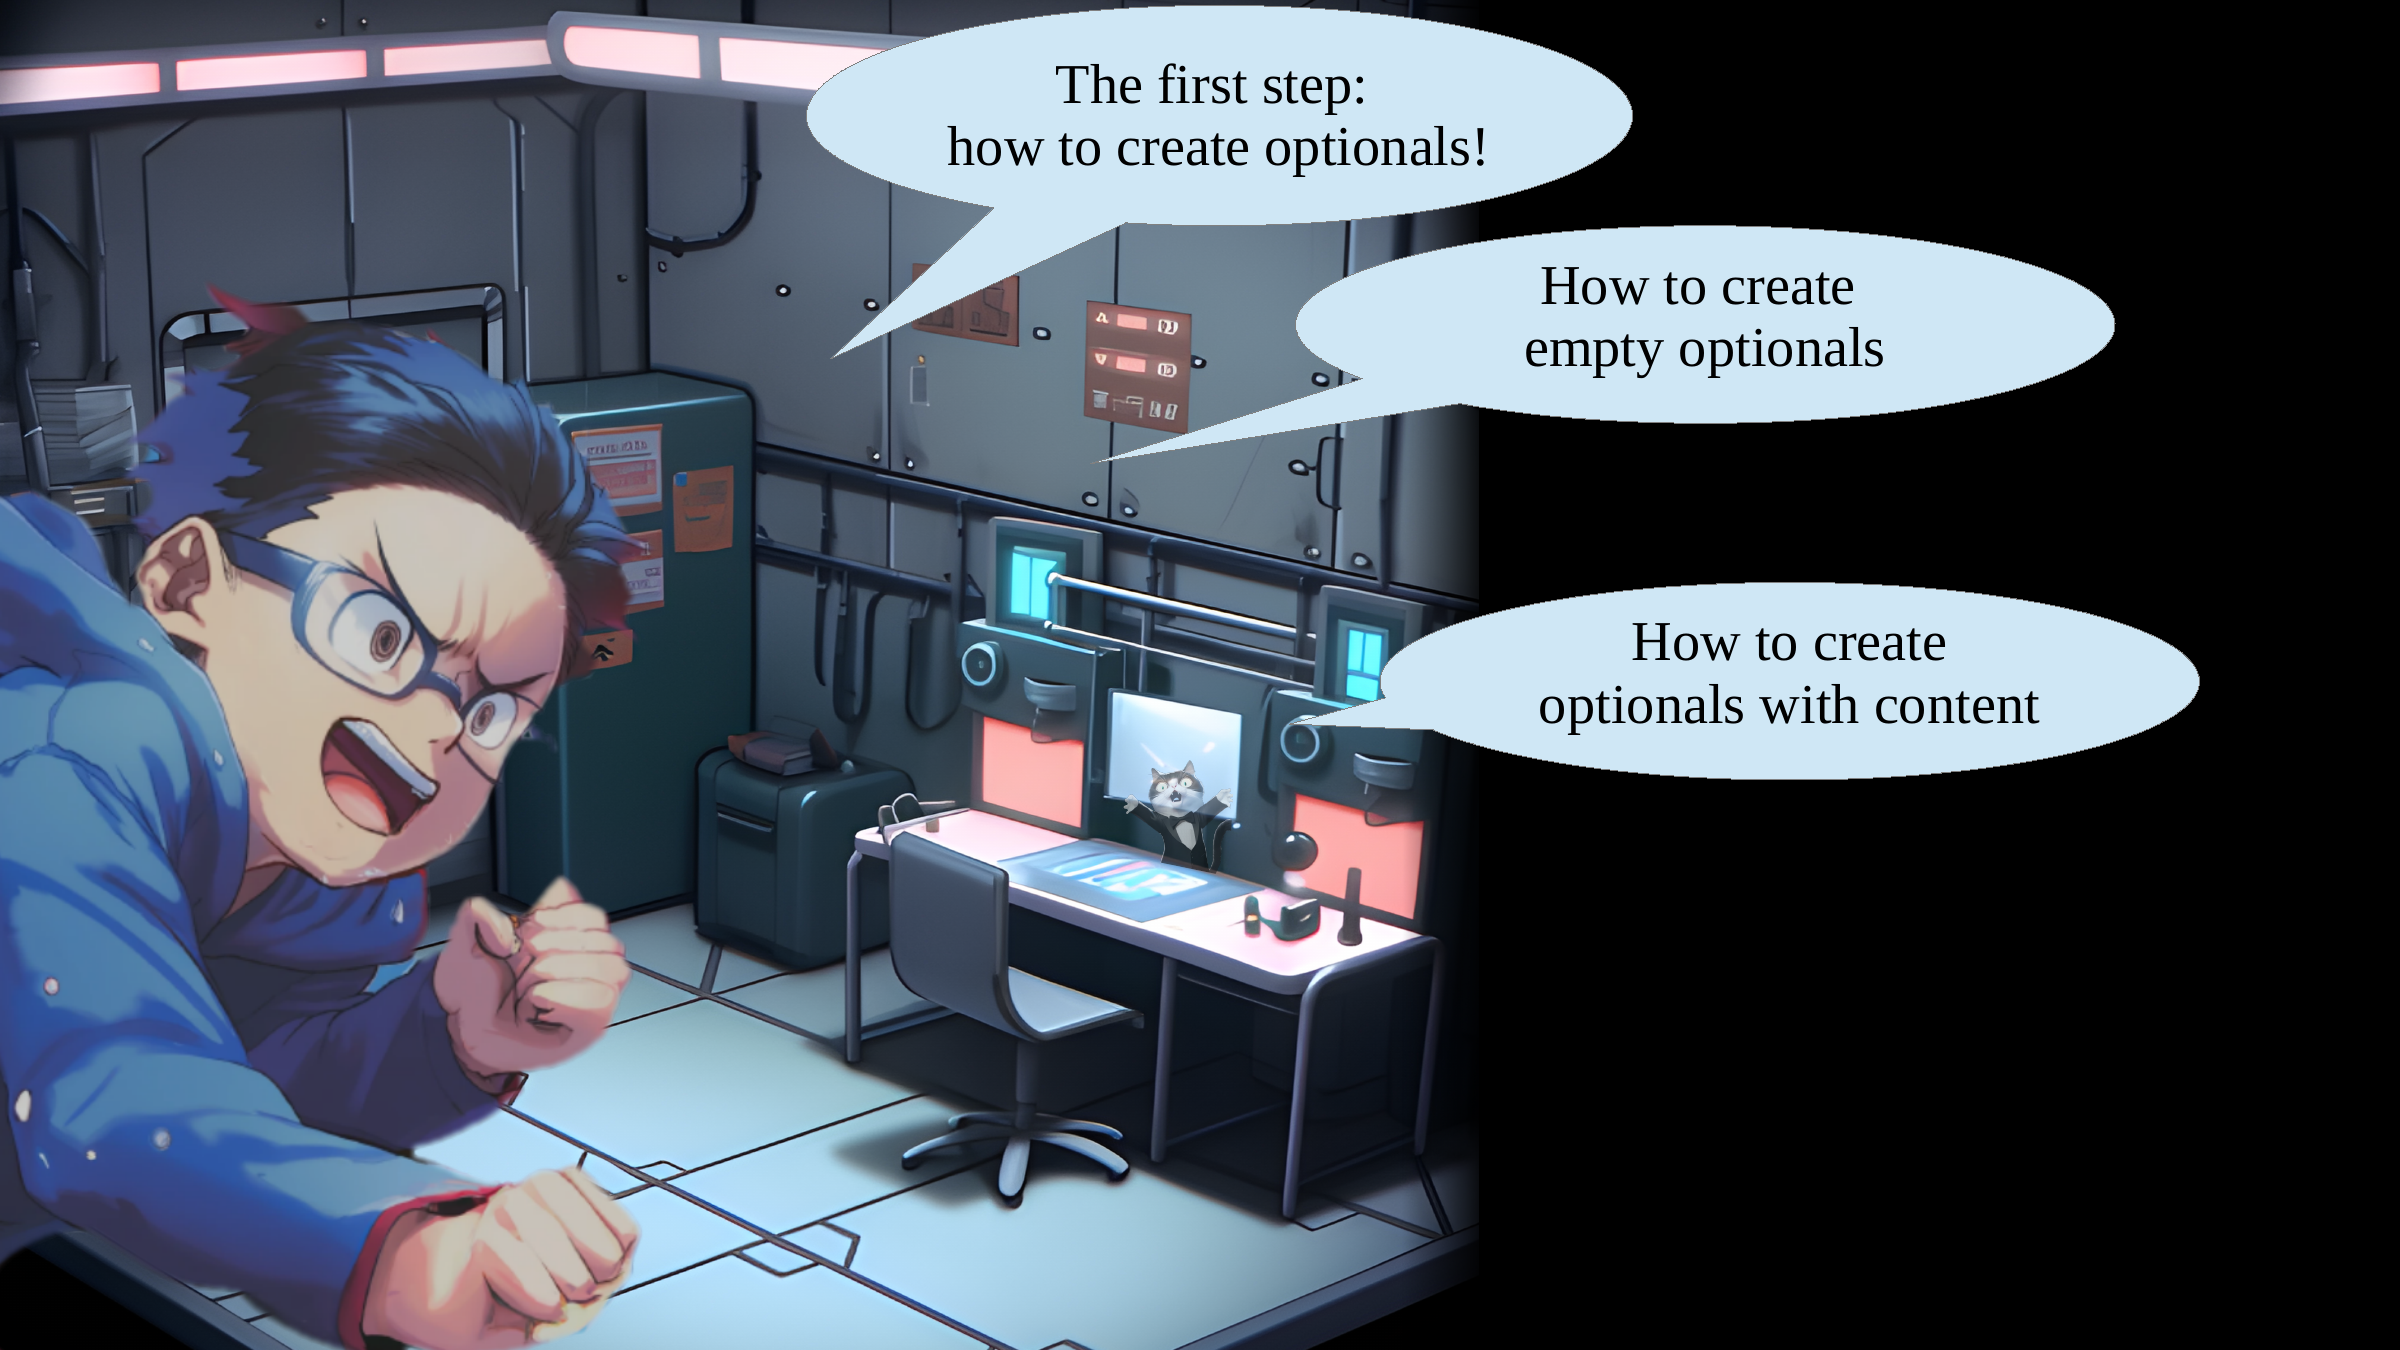

The first step:
how to create optionals!
How to create
empty optionals
How to create
optionals with content